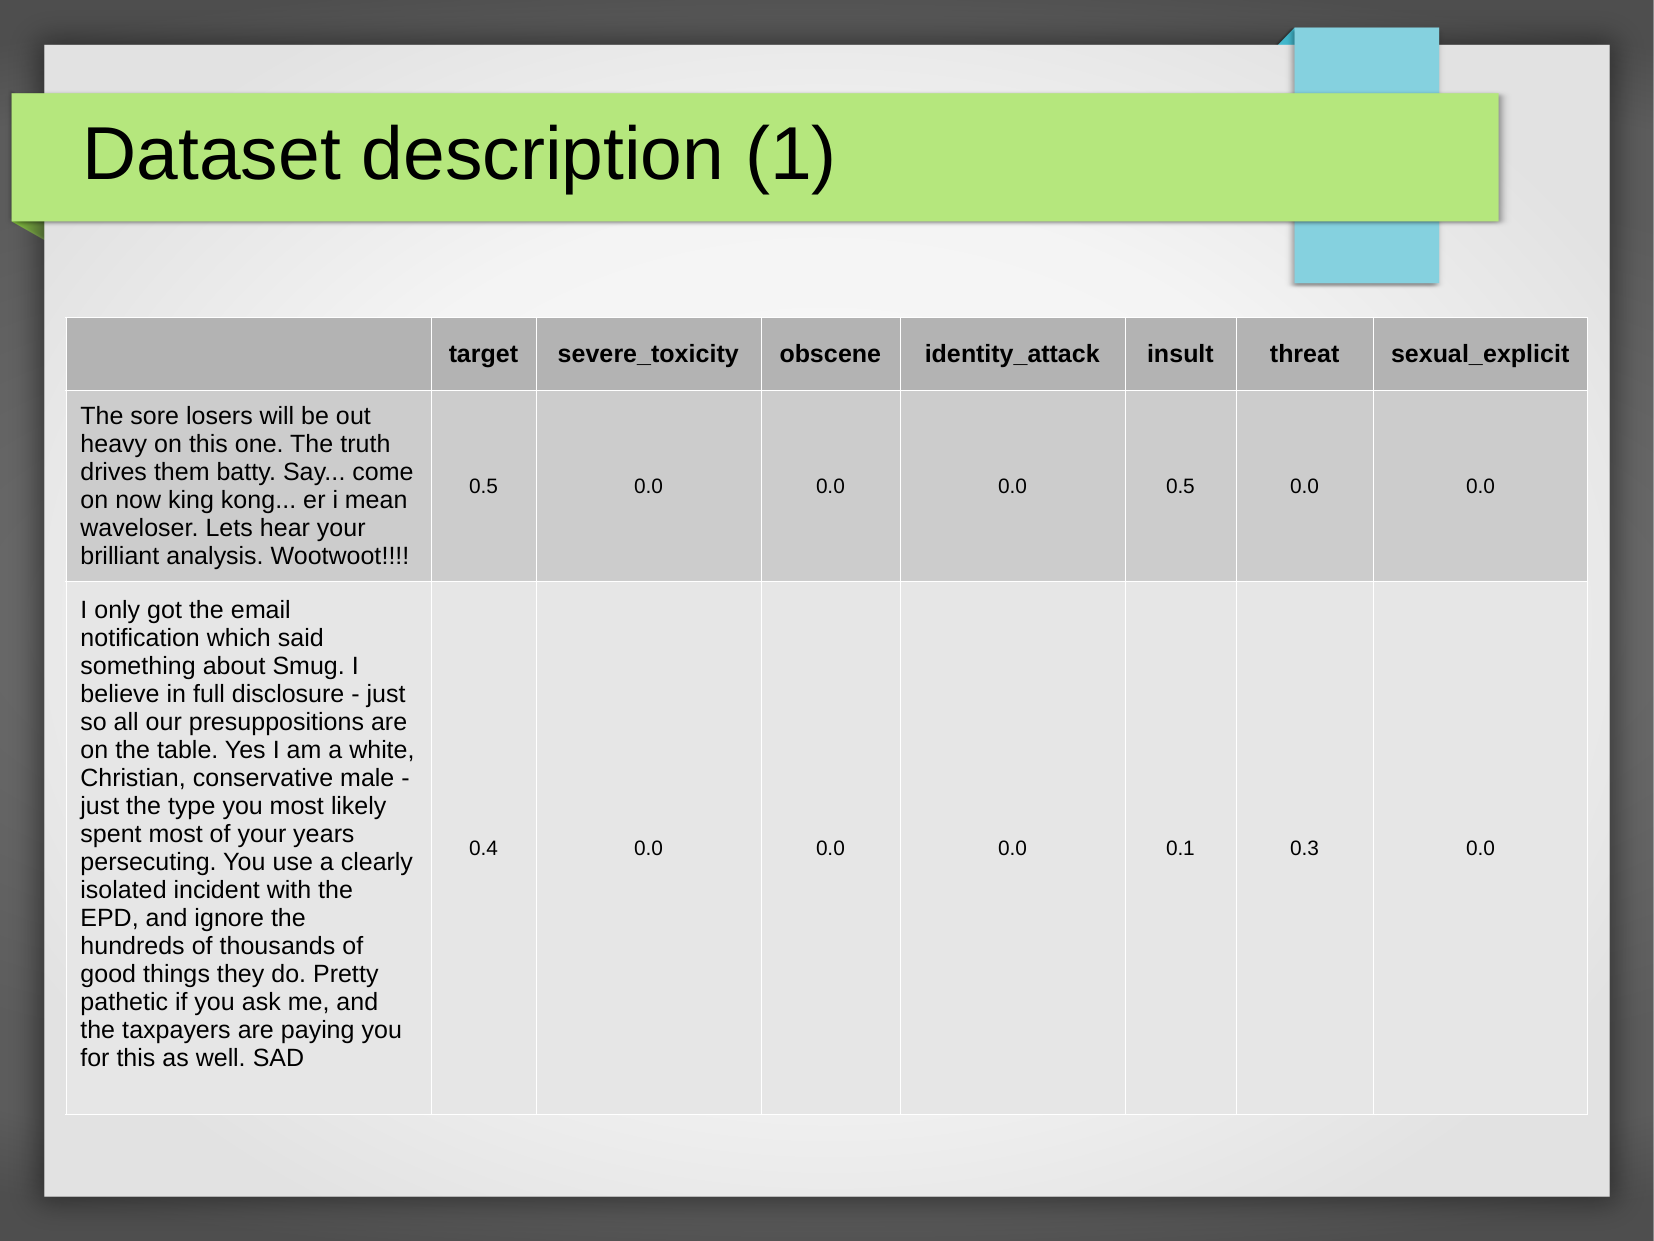

# Dataset description (1)
| | target | severe\_toxicity | obscene | identity\_attack | insult | threat | sexual\_explicit |
| --- | --- | --- | --- | --- | --- | --- | --- |
| The sore losers will be out heavy on this one. The truth drives them batty. Say... come on now king kong... er i mean waveloser. Lets hear your brilliant analysis. Wootwoot!!!! | 0.5 | 0.0 | 0.0 | 0.0 | 0.5 | 0.0 | 0.0 |
| I only got the email notification which said something about Smug. I believe in full disclosure - just so all our presuppositions are on the table. Yes I am a white, Christian, conservative male - just the type you most likely spent most of your years persecuting. You use a clearly isolated incident with the EPD, and ignore the hundreds of thousands of good things they do. Pretty pathetic if you ask me, and the taxpayers are paying you for this as well. SAD | 0.4 | 0.0 | 0.0 | 0.0 | 0.1 | 0.3 | 0.0 |